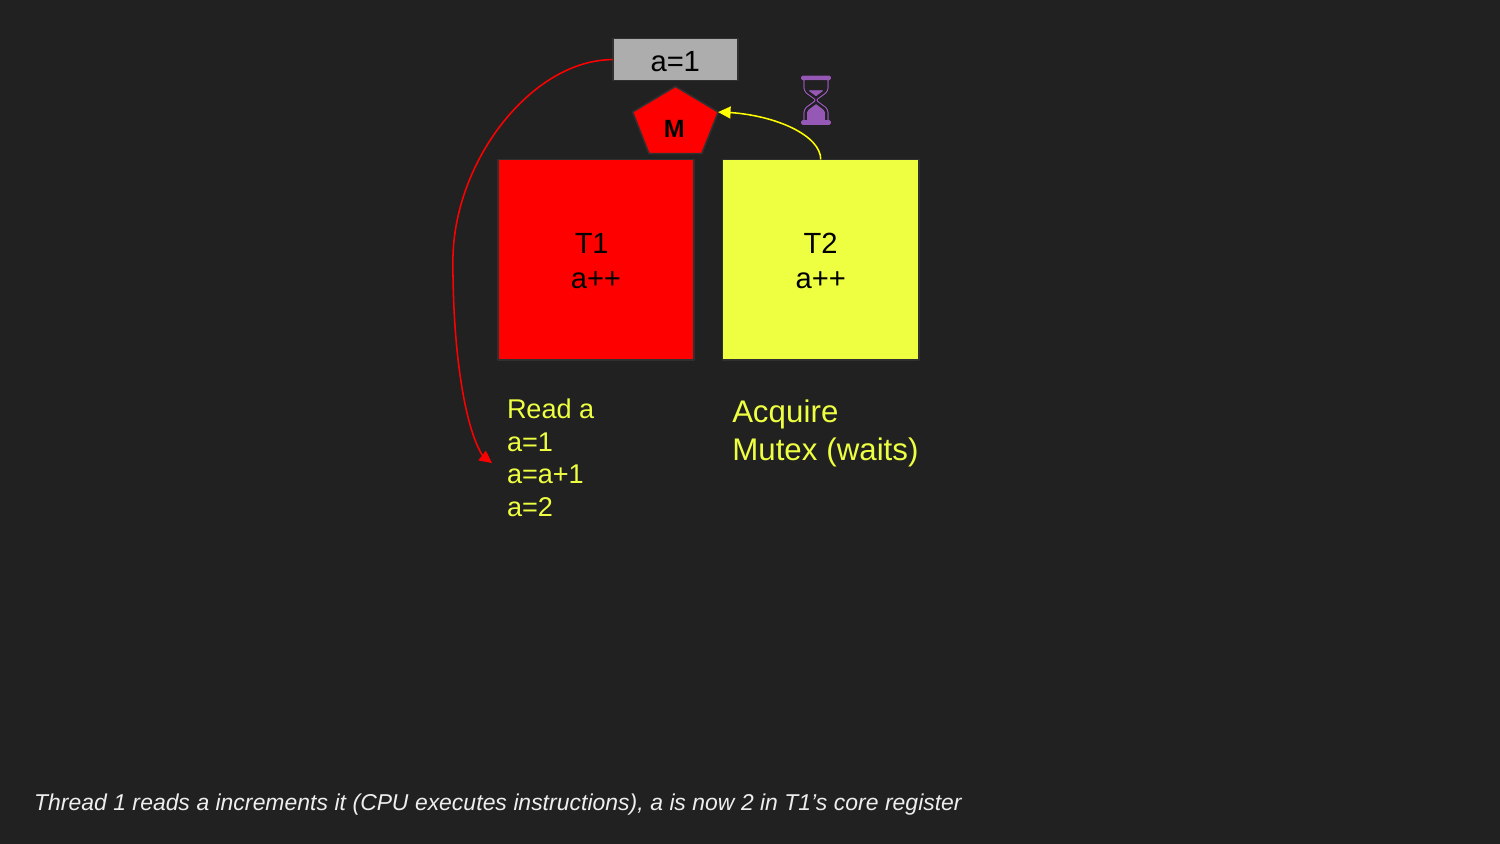

a=1
M
T1
a++
T2
a++
Read a
a=1
a=a+1
a=2
Acquire Mutex (waits)
Thread 1 reads a increments it (CPU executes instructions), a is now 2 in T1’s core register